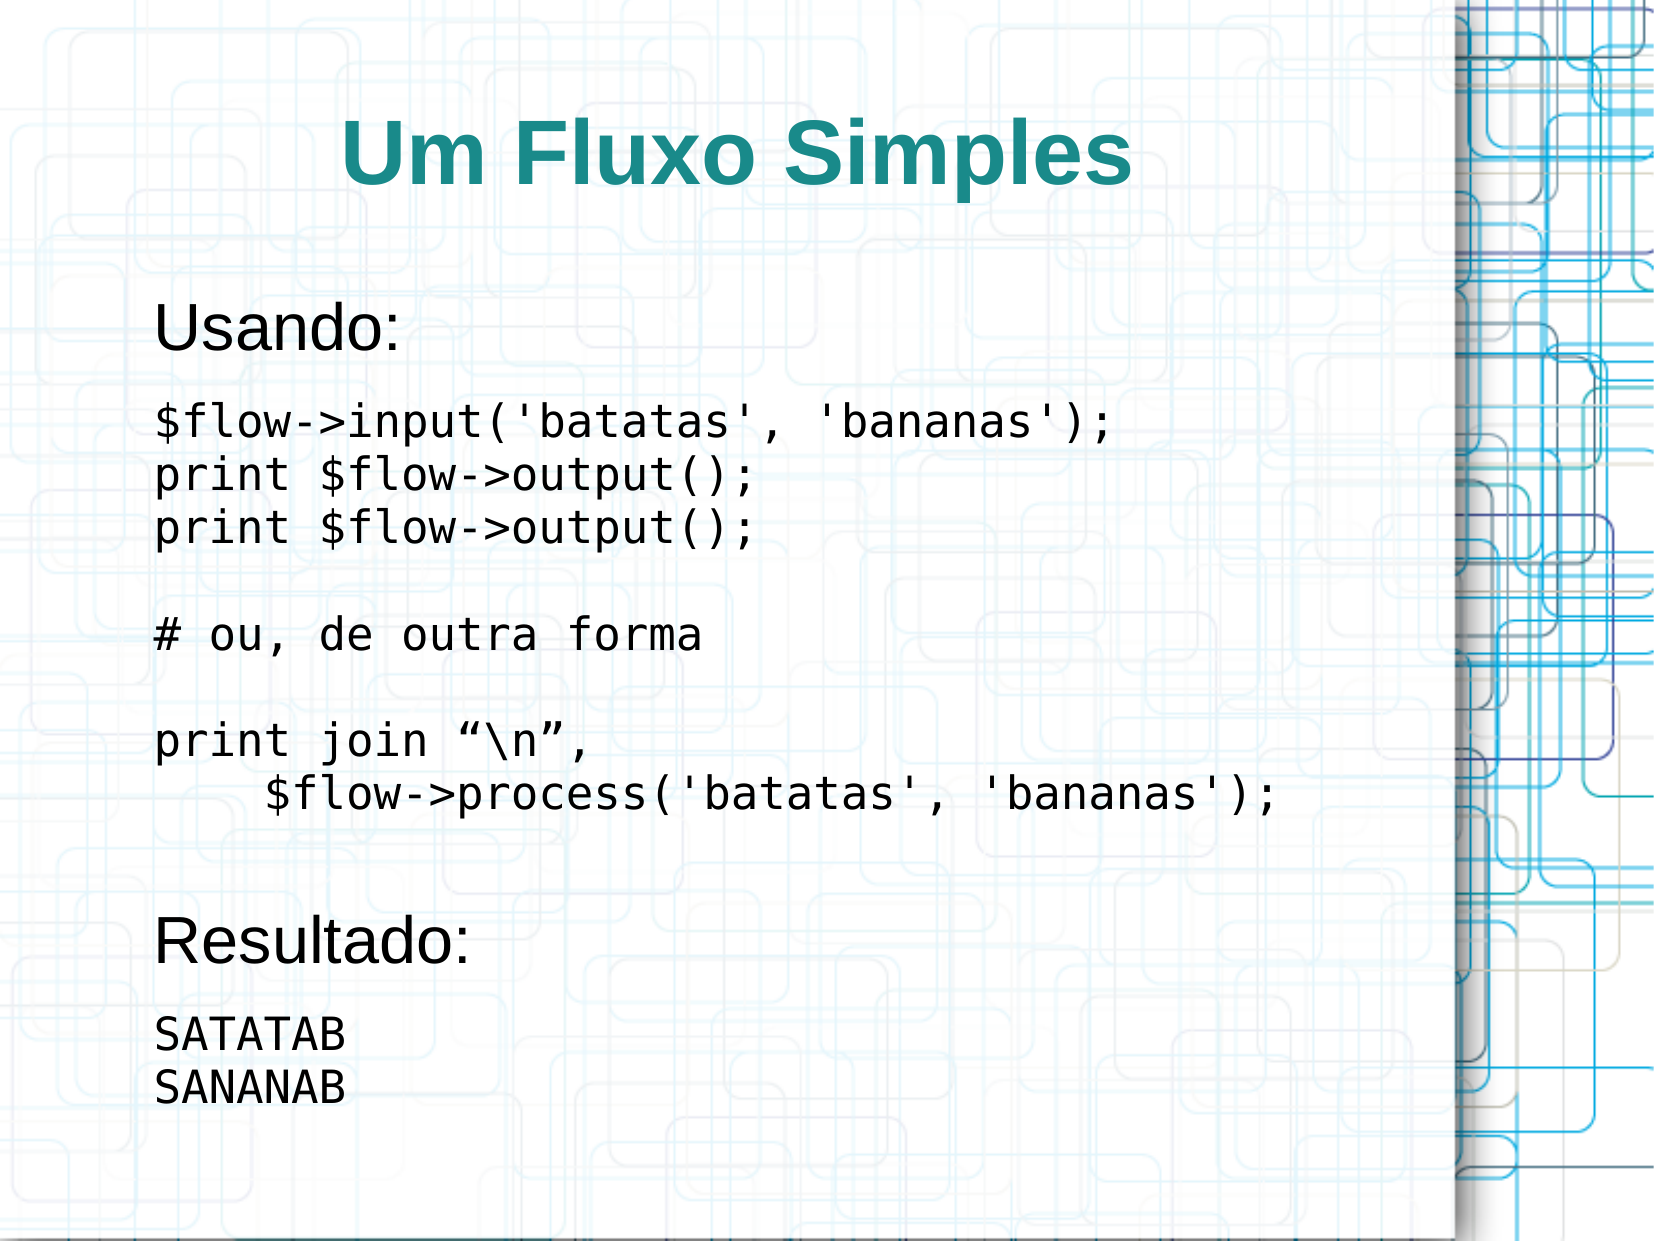

# Um Fluxo Simples
Usando:
$flow->input('batatas', 'bananas');
print $flow->output();
print $flow->output();
# ou, de outra forma
print join “\n”,
 $flow->process('batatas', 'bananas');
Resultado:
SATATAB
SANANAB